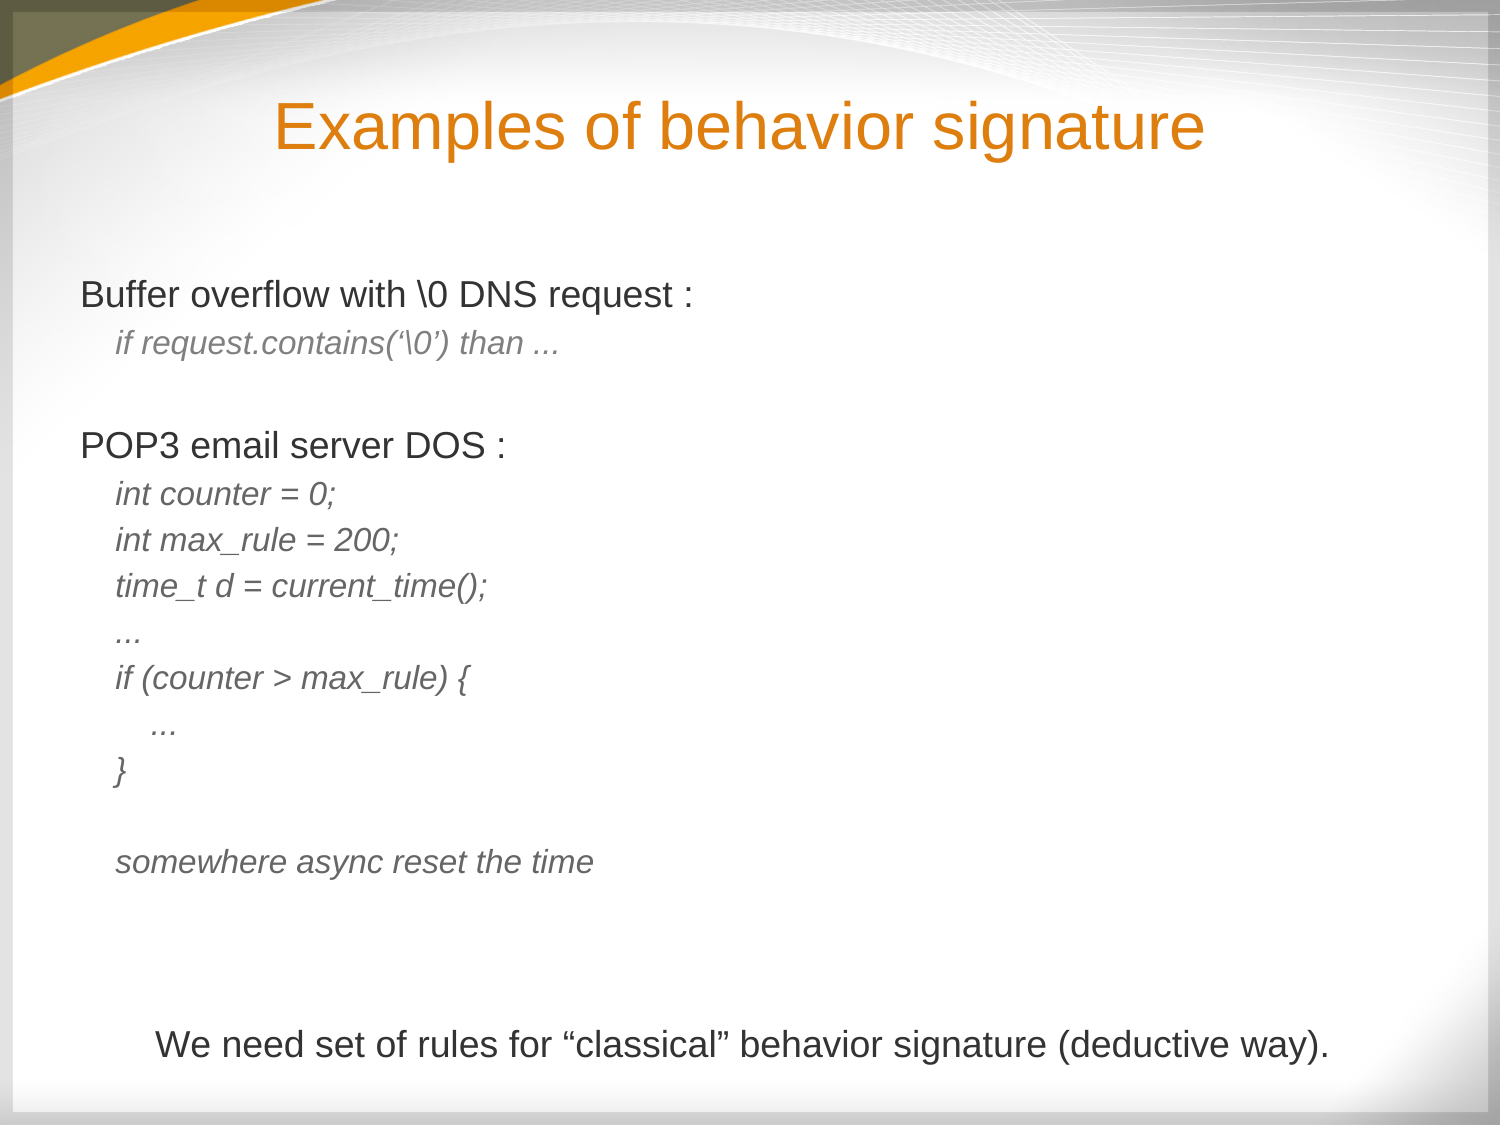

Examples of behavior signature
Buffer overflow with \0 DNS request :
if request.contains(‘\0’) than ...
POP3 email server DOS :
int counter = 0;
int max_rule = 200;
time_t d = current_time();
...
if (counter > max_rule) {
...
}
somewhere async reset the time
Рисунок 6. Анализируемый дамп трафика проткола MQTT
We need set of rules for “classical” behavior signature (deductive way).